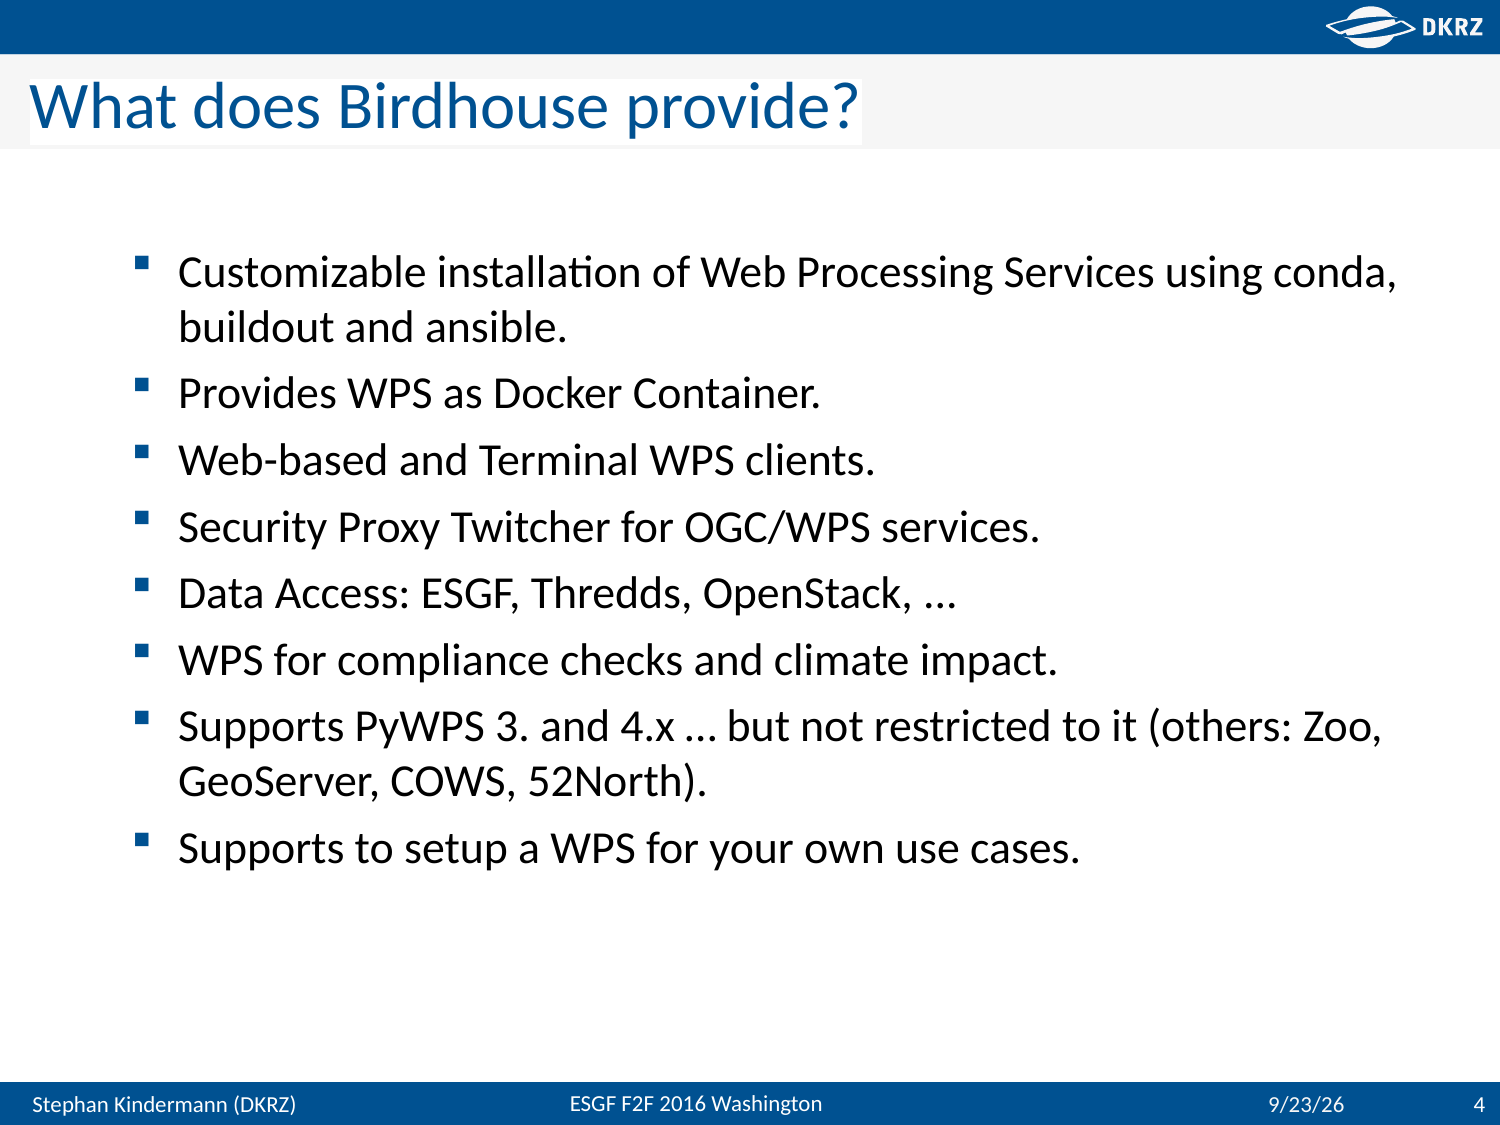

# What does Birdhouse provide?
Customizable installation of Web Processing Services using conda, buildout and ansible.
Provides WPS as Docker Container.
Web-based and Terminal WPS clients.
Security Proxy Twitcher for OGC/WPS services.
Data Access: ESGF, Thredds, OpenStack, ...
WPS for compliance checks and climate impact.
Supports PyWPS 3. and 4.x … but not restricted to it (others: Zoo, GeoServer, COWS, 52North).
Supports to setup a WPS for your own use cases.